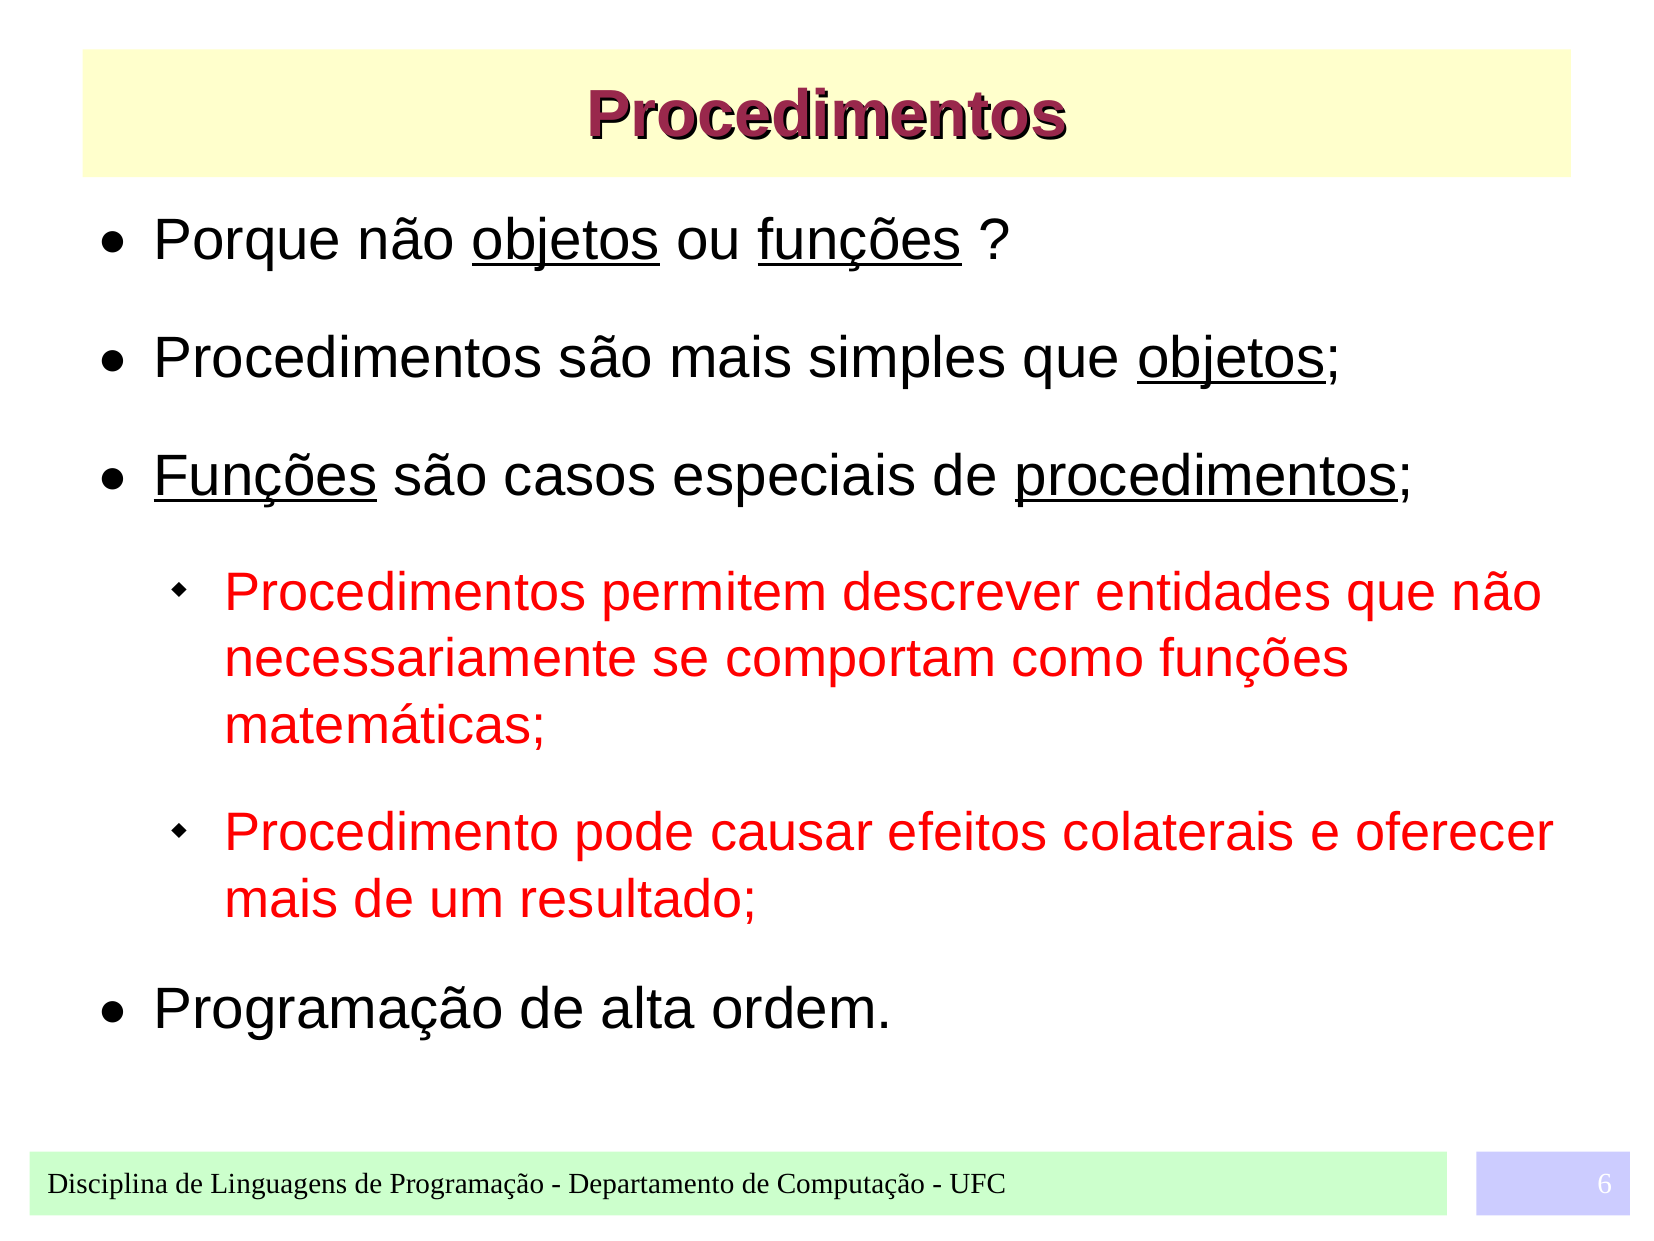

# Procedimentos
Porque não objetos ou funções ?
Procedimentos são mais simples que objetos;
Funções são casos especiais de procedimentos;
Procedimentos permitem descrever entidades que não necessariamente se comportam como funções matemáticas;
Procedimento pode causar efeitos colaterais e oferecer mais de um resultado;
Programação de alta ordem.
Disciplina de Linguagens de Programação - Departamento de Computação - UFC
6